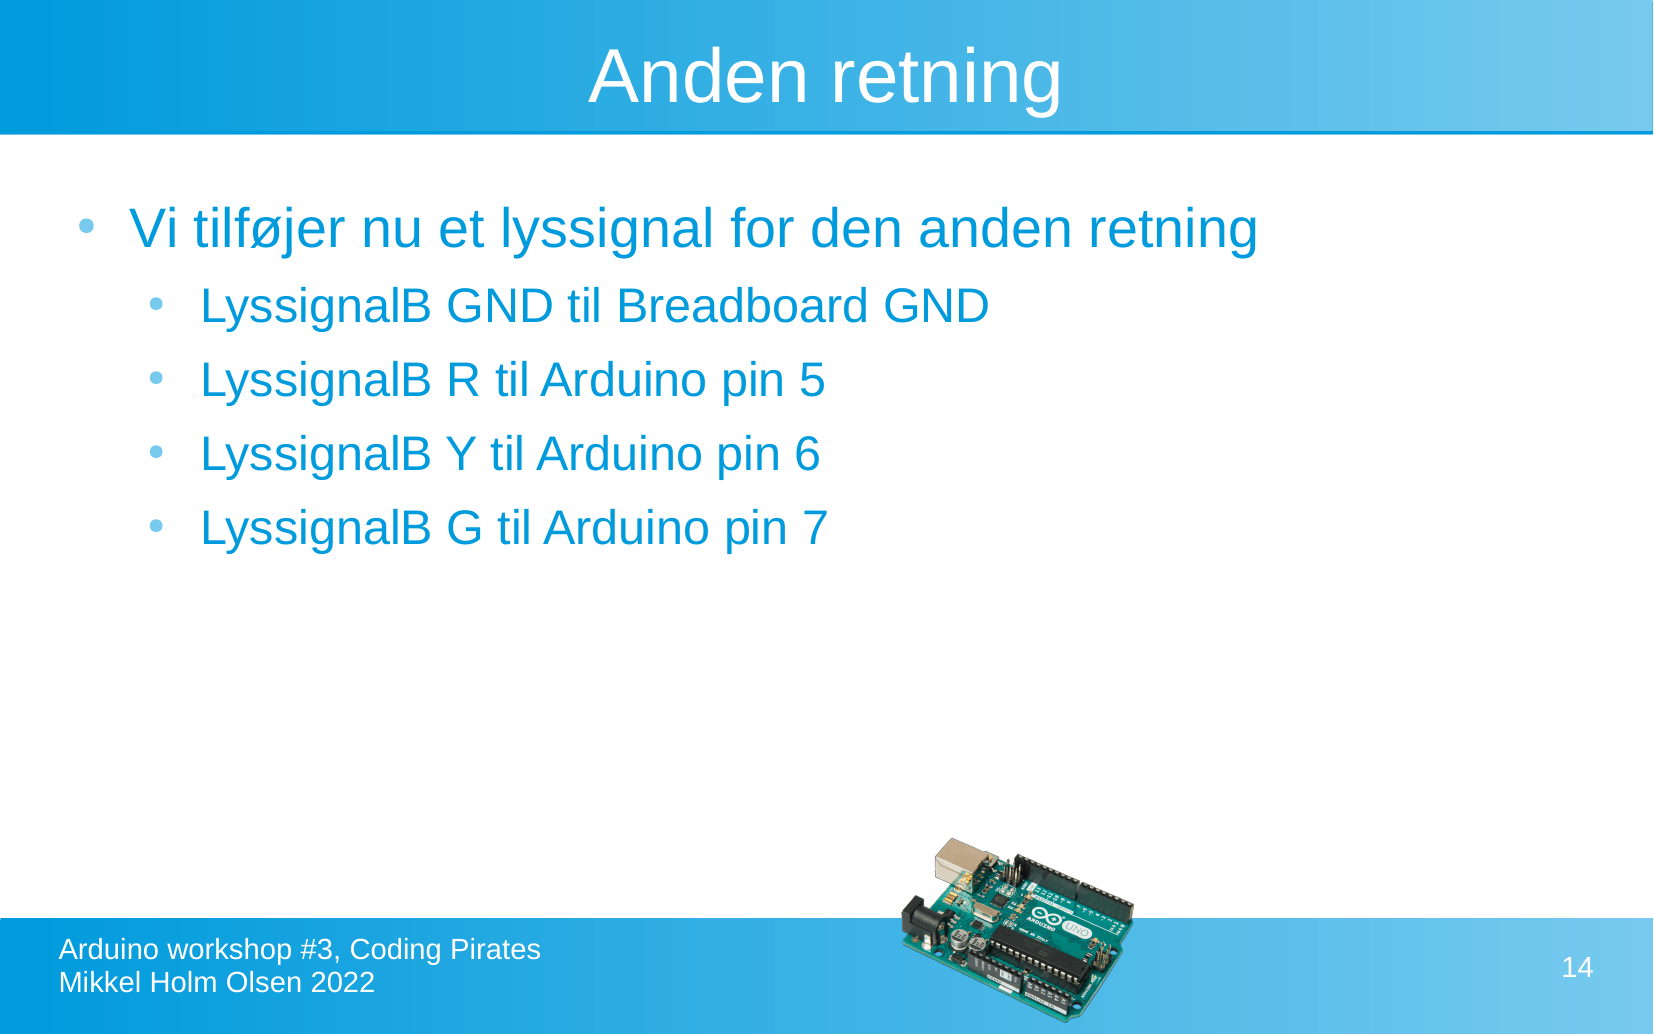

# Anden retning
Vi tilføjer nu et lyssignal for den anden retning
LyssignalB GND til Breadboard GND
LyssignalB R til Arduino pin 5
LyssignalB Y til Arduino pin 6
LyssignalB G til Arduino pin 7
14